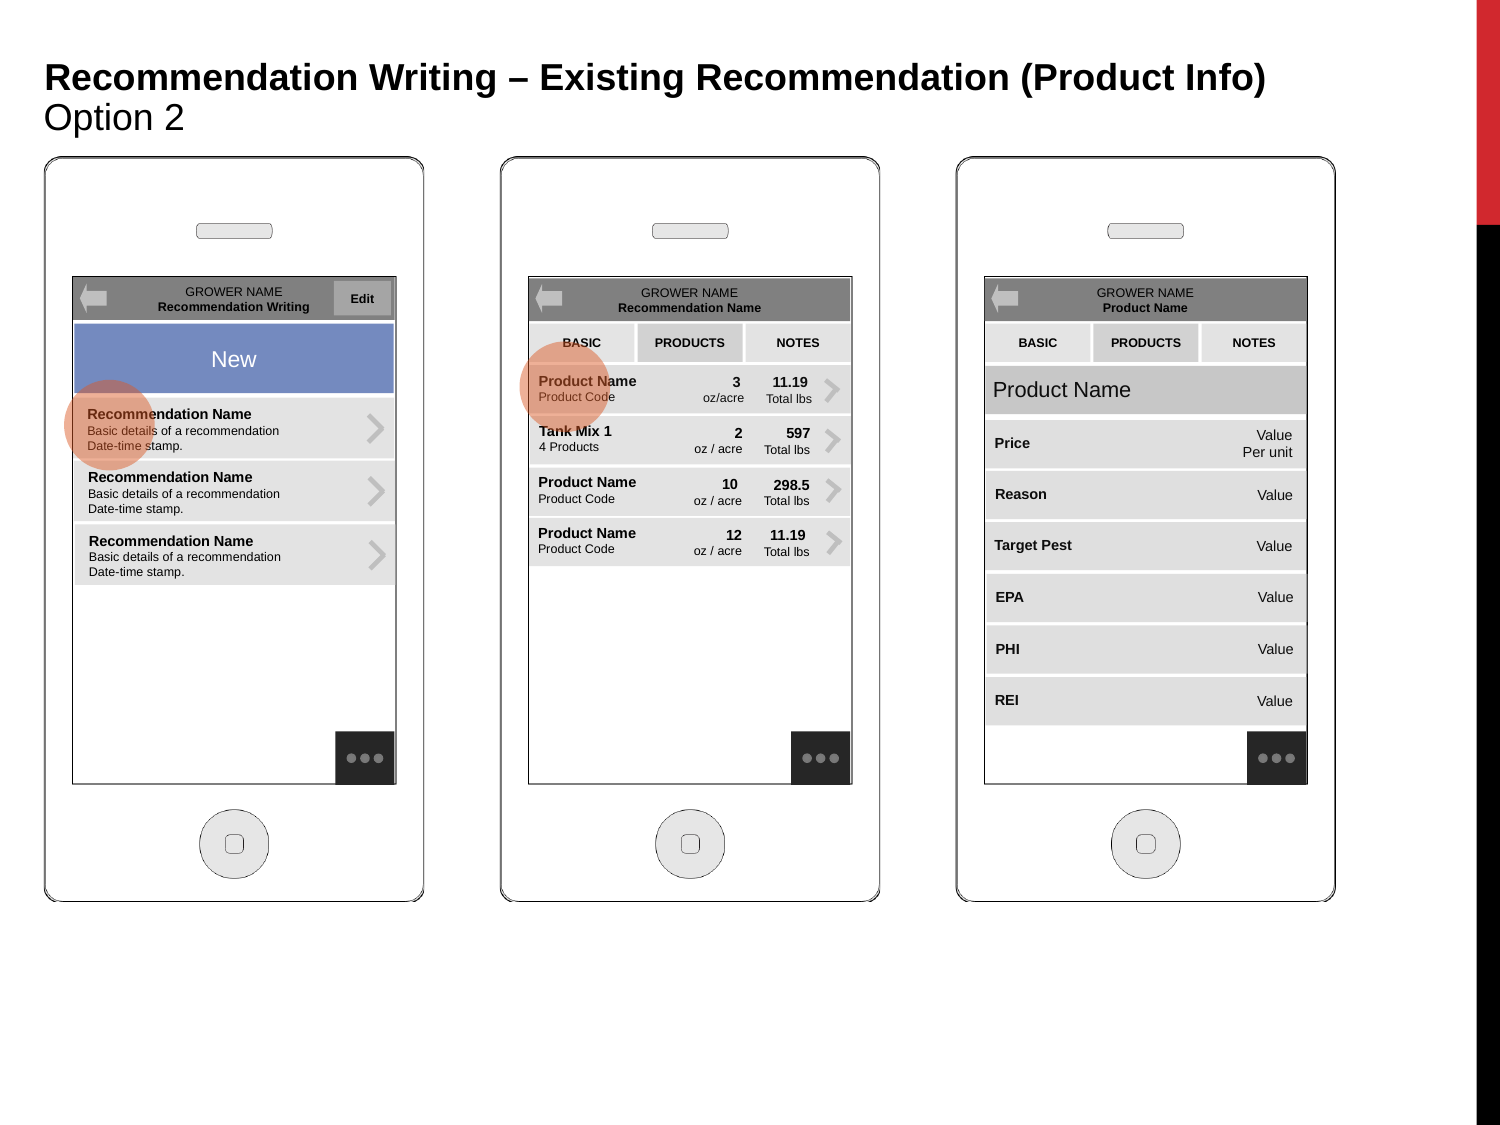

Recommendation Writing – Existing Recommendation (Product Info)
Option 2
The products view contains a list of all the recommended products and tank mixes if any. Tank Mixes are explained later in this deck.
Tapping an existing product will show the product details.
GROWER NAME
Recommendation Writing
GROWER NAME
Recommendation Name
GROWER NAME
Product Name
Edit
New
BASIC
PRODUCTS
NOTES
BASIC
PRODUCTS
NOTES
Product Name
Product Code
3
oz/acre
11.19
Total lbs
Product Name
Recommendation Name
Basic details of a recommendation
Date-time stamp.
Tank Mix 1
4 Products
2
oz / acre
597
Total lbs
Value
Per unit
Price
Recommendation Name
Basic details of a recommendation
Date-time stamp.
Product Name
Product Code
10
oz / acre
298.5
Total lbs
Reason
Value
Product Name
Product Code
12
oz / acre
11.19
Total lbs
Target Pest
Value
Recommendation Name
Basic details of a recommendation
Date-time stamp.
EPA
Value
PHI
Value
REI
Value